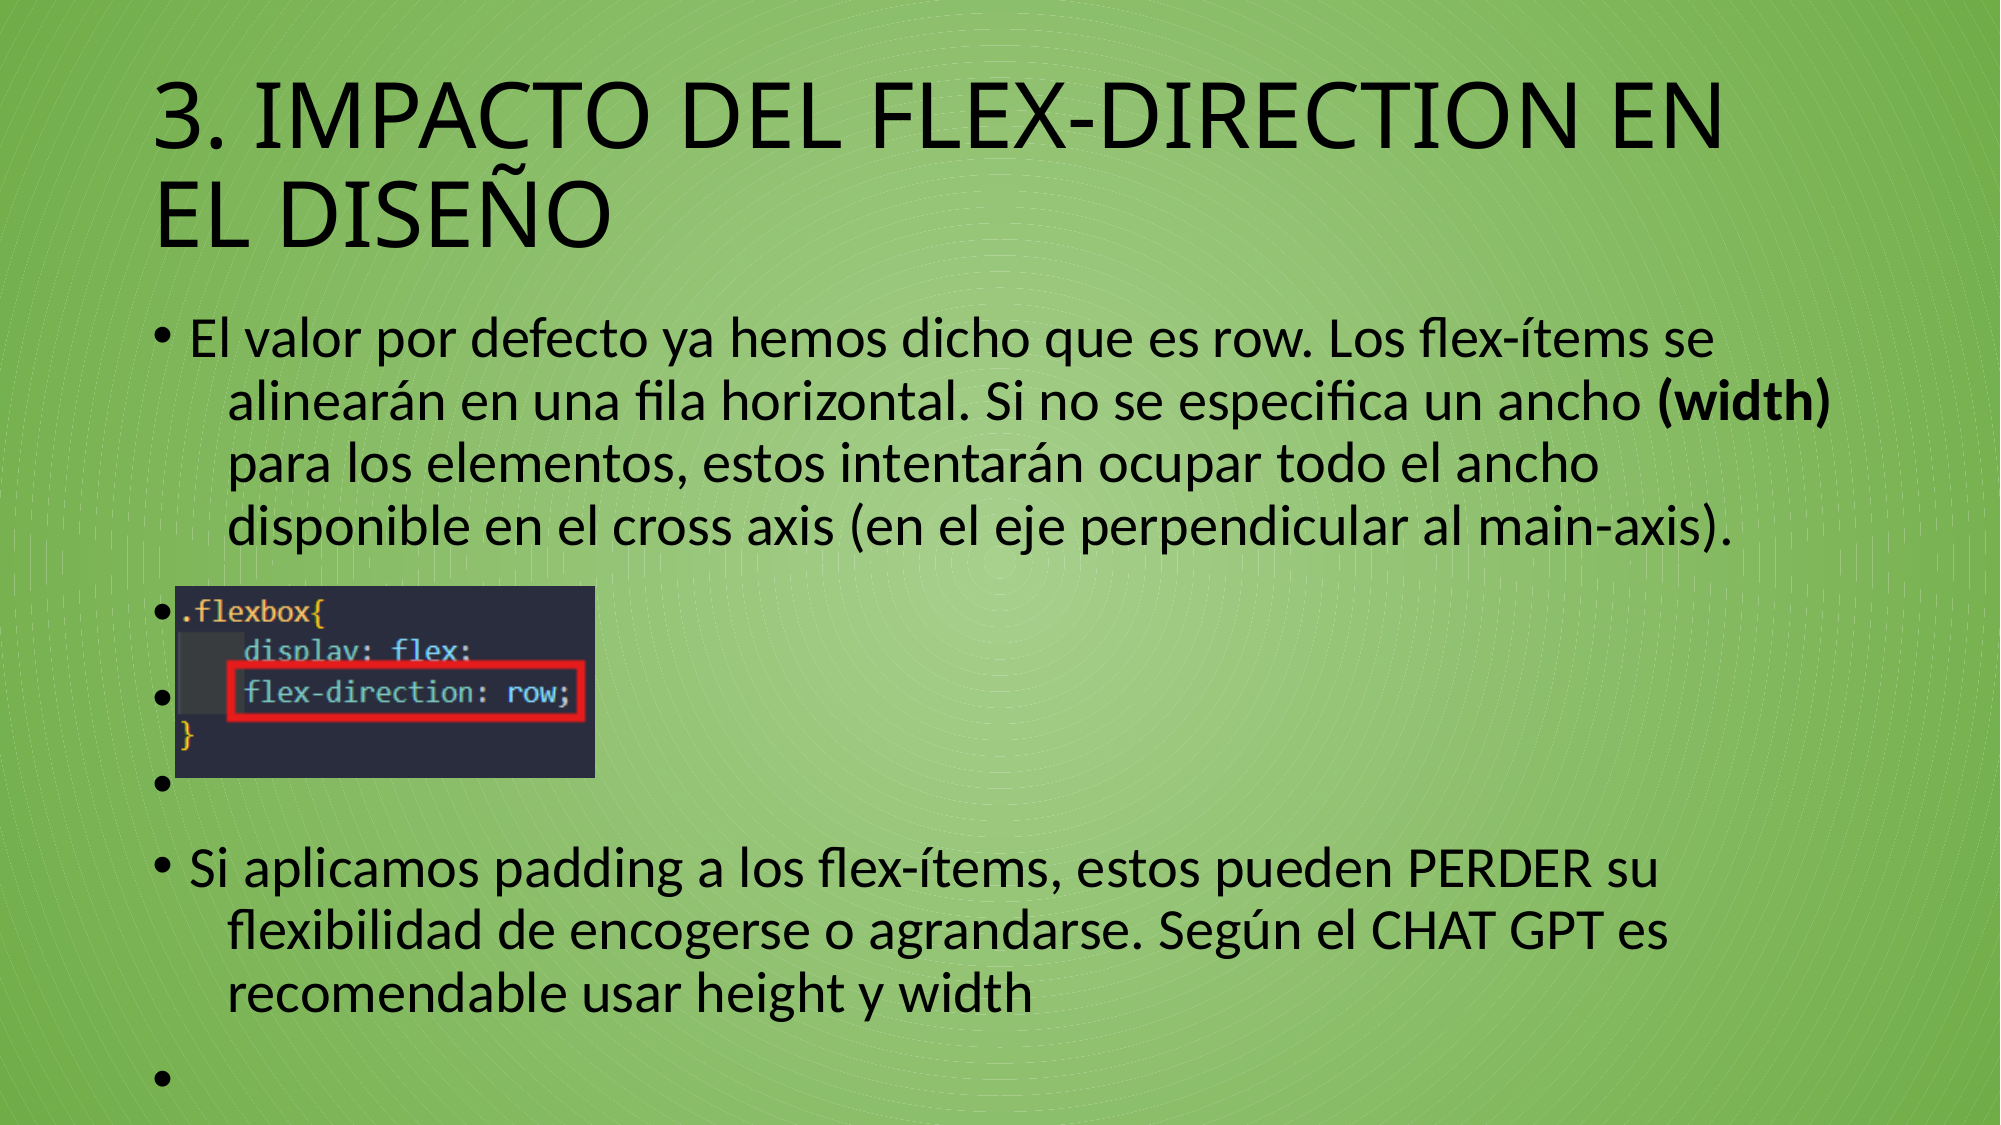

# 3. IMPACTO DEL FLEX-DIRECTION EN EL DISEÑO
El valor por defecto ya hemos dicho que es row. Los flex-ítems se alinearán en una fila horizontal. Si no se especifica un ancho (width) para los elementos, estos intentarán ocupar todo el ancho disponible en el cross axis (en el eje perpendicular al main-axis).
Si aplicamos padding a los flex-ítems, estos pueden PERDER su flexibilidad de encogerse o agrandarse. Según el CHAT GPT es recomendable usar height y width